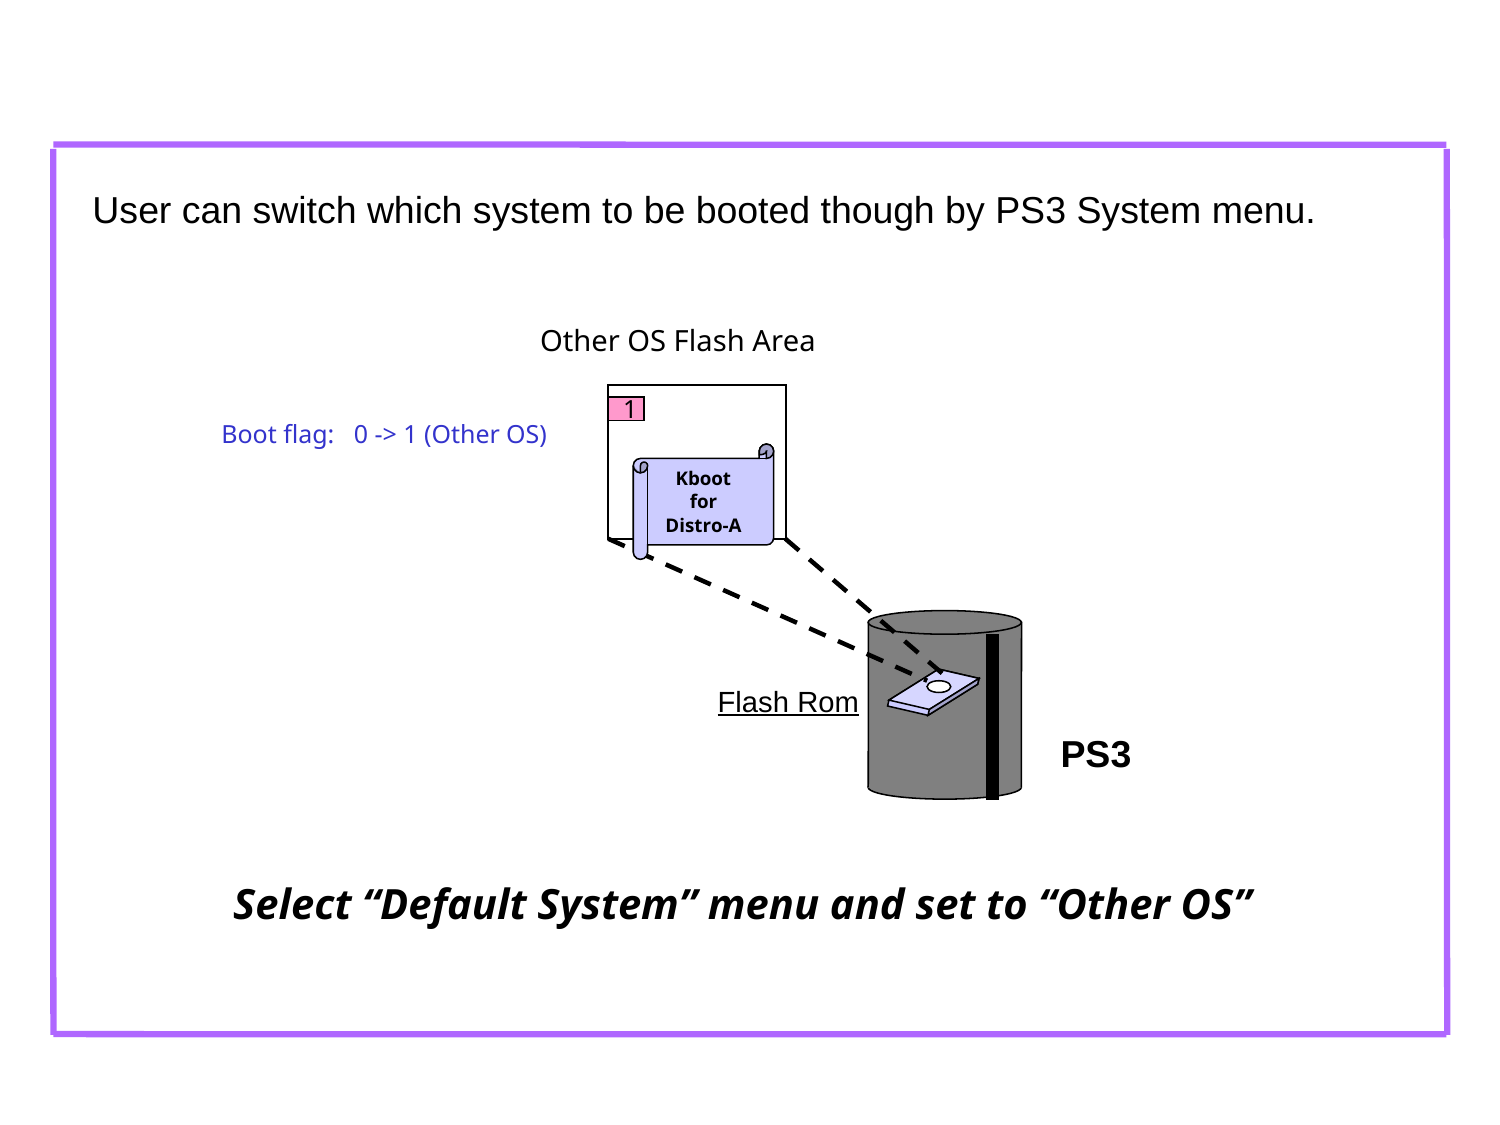

User can switch which system to be booted though by PS3 System menu.
Other OS Flash Area
1
Boot flag: 0 -> 1 (Other OS)
Kboot for Distro-A
Flash Rom
PS3
Select “Default System” menu and set to “Other OS”